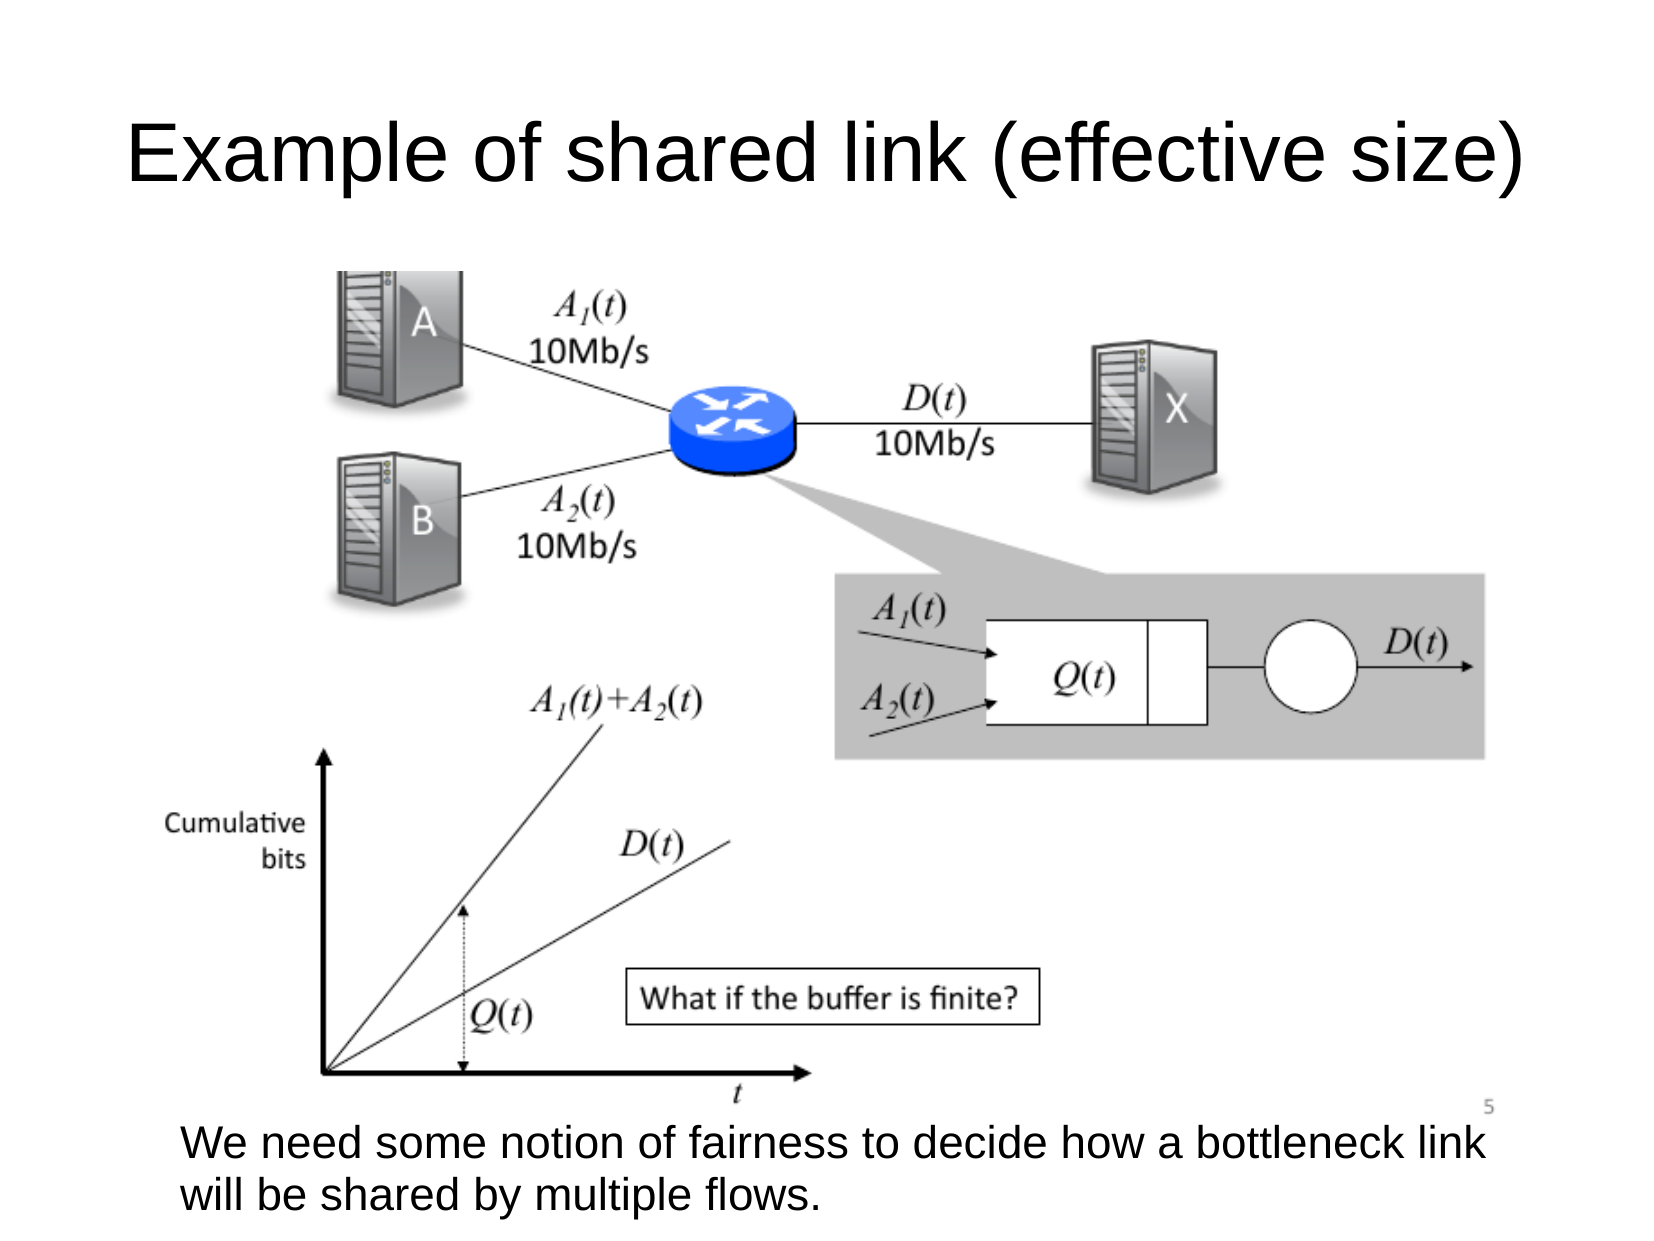

# Example of shared link (effective size)
We need some notion of fairness to decide how a bottleneck link
will be shared by multiple flows.